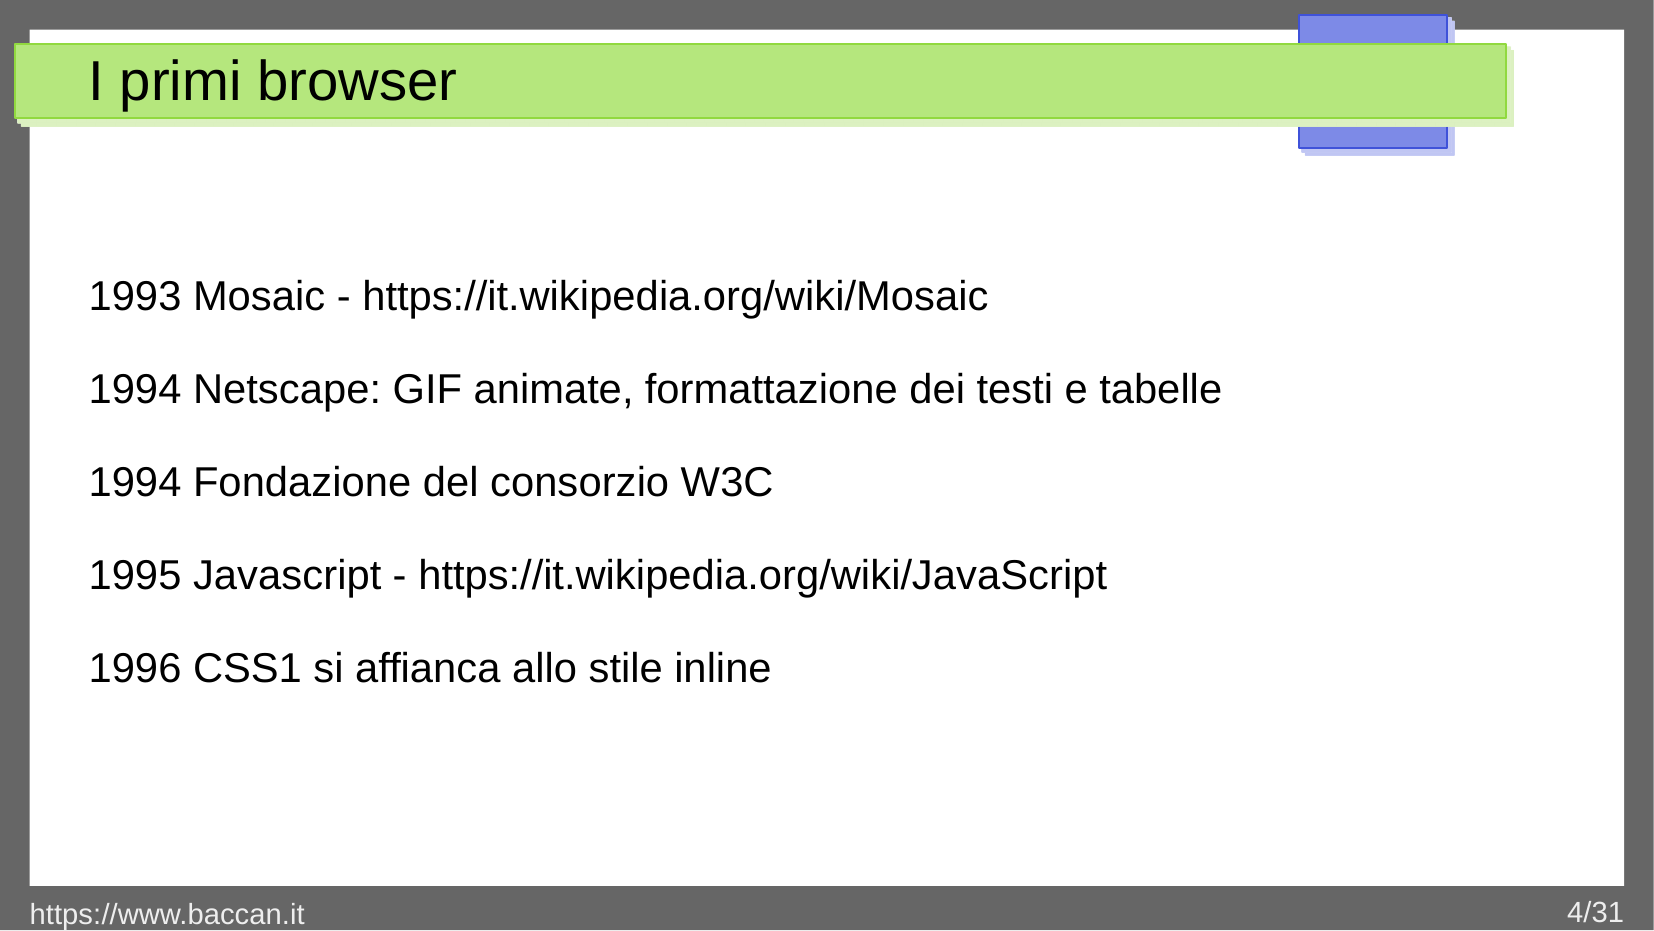

# I primi browser
1993 Mosaic - https://it.wikipedia.org/wiki/Mosaic
1994 Netscape: GIF animate, formattazione dei testi e tabelle
1994 Fondazione del consorzio W3C
1995 Javascript - https://it.wikipedia.org/wiki/JavaScript
1996 CSS1 si affianca allo stile inline
4
https://www.baccan.it